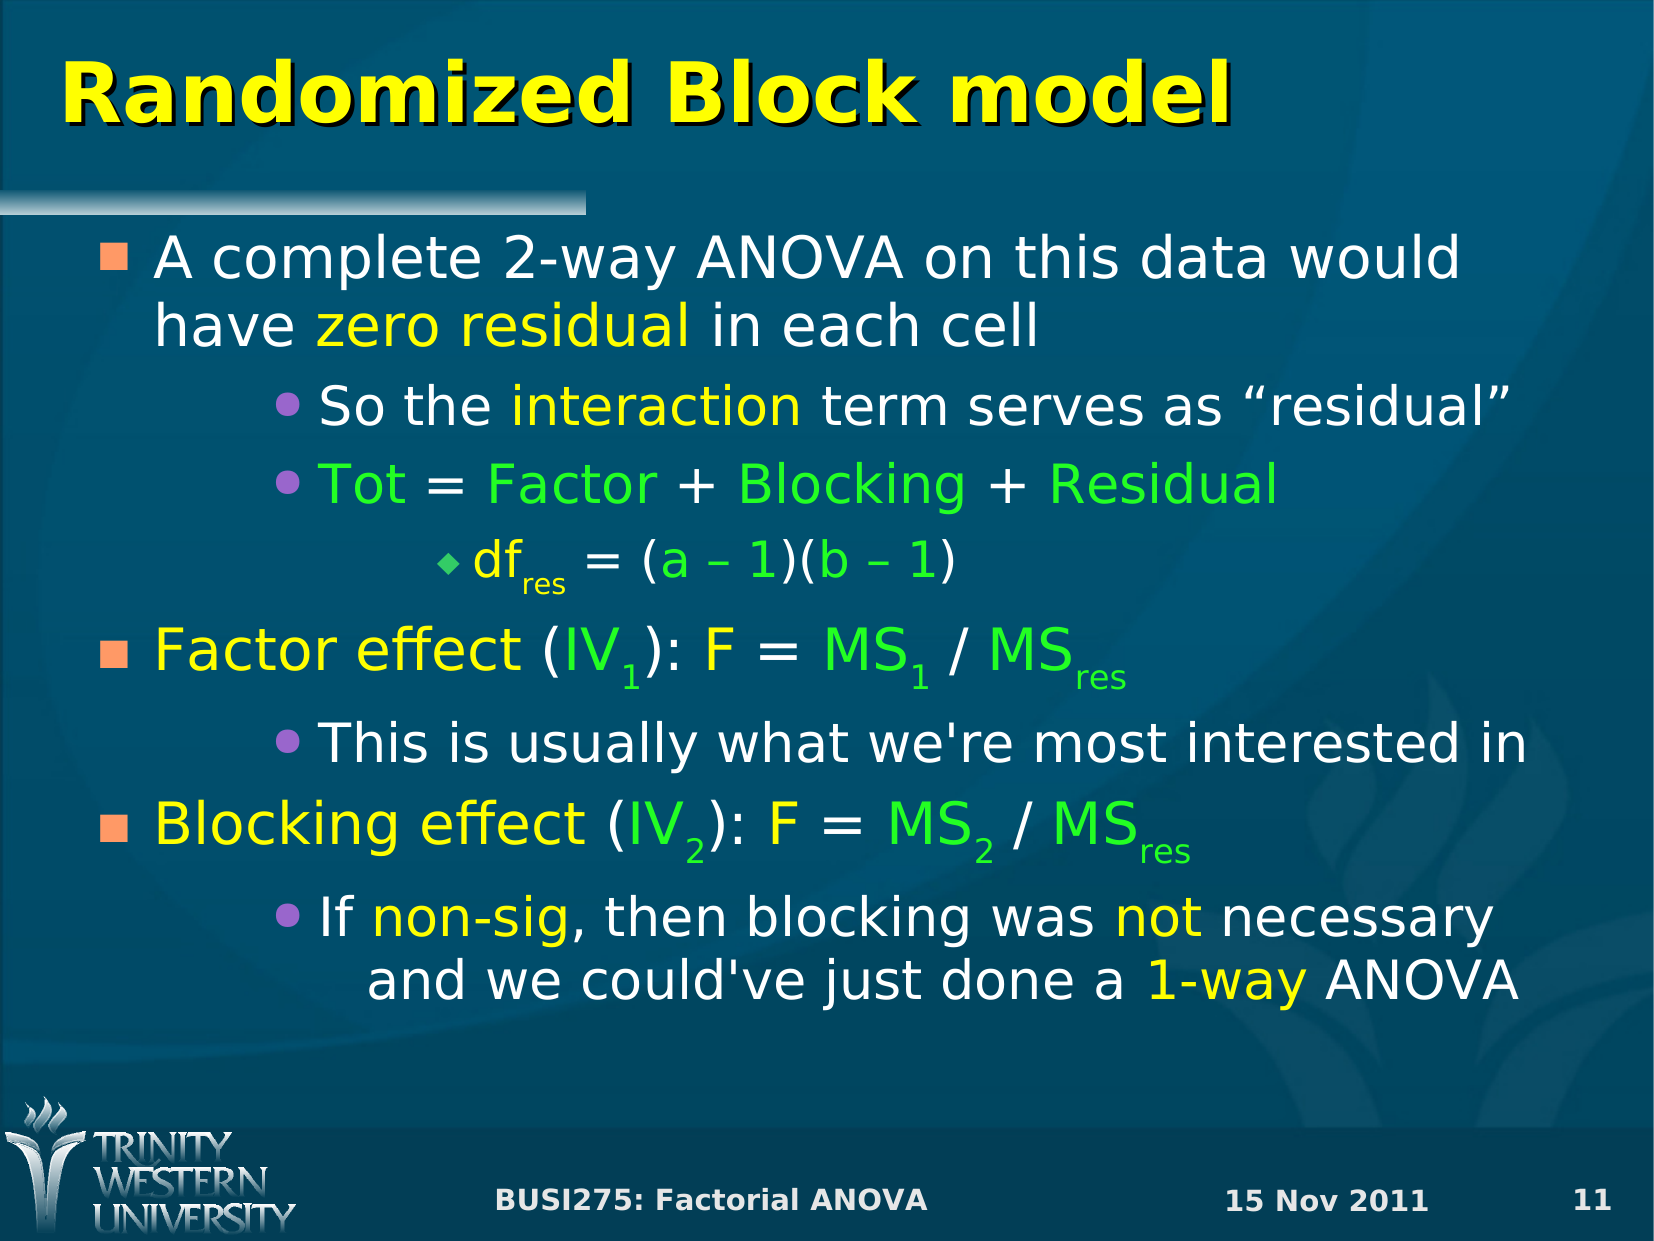

# Randomized Block model
A complete 2-way ANOVA on this data would have zero residual in each cell
So the interaction term serves as “residual”
Tot = Factor + Blocking + Residual
dfres = (a – 1)(b – 1)
Factor effect (IV1): F = MS1 / MSres
This is usually what we're most interested in
Blocking effect (IV2): F = MS2 / MSres
If non-sig, then blocking was not necessary and we could've just done a 1-way ANOVA
BUSI275: Factorial ANOVA
15 Nov 2011
11